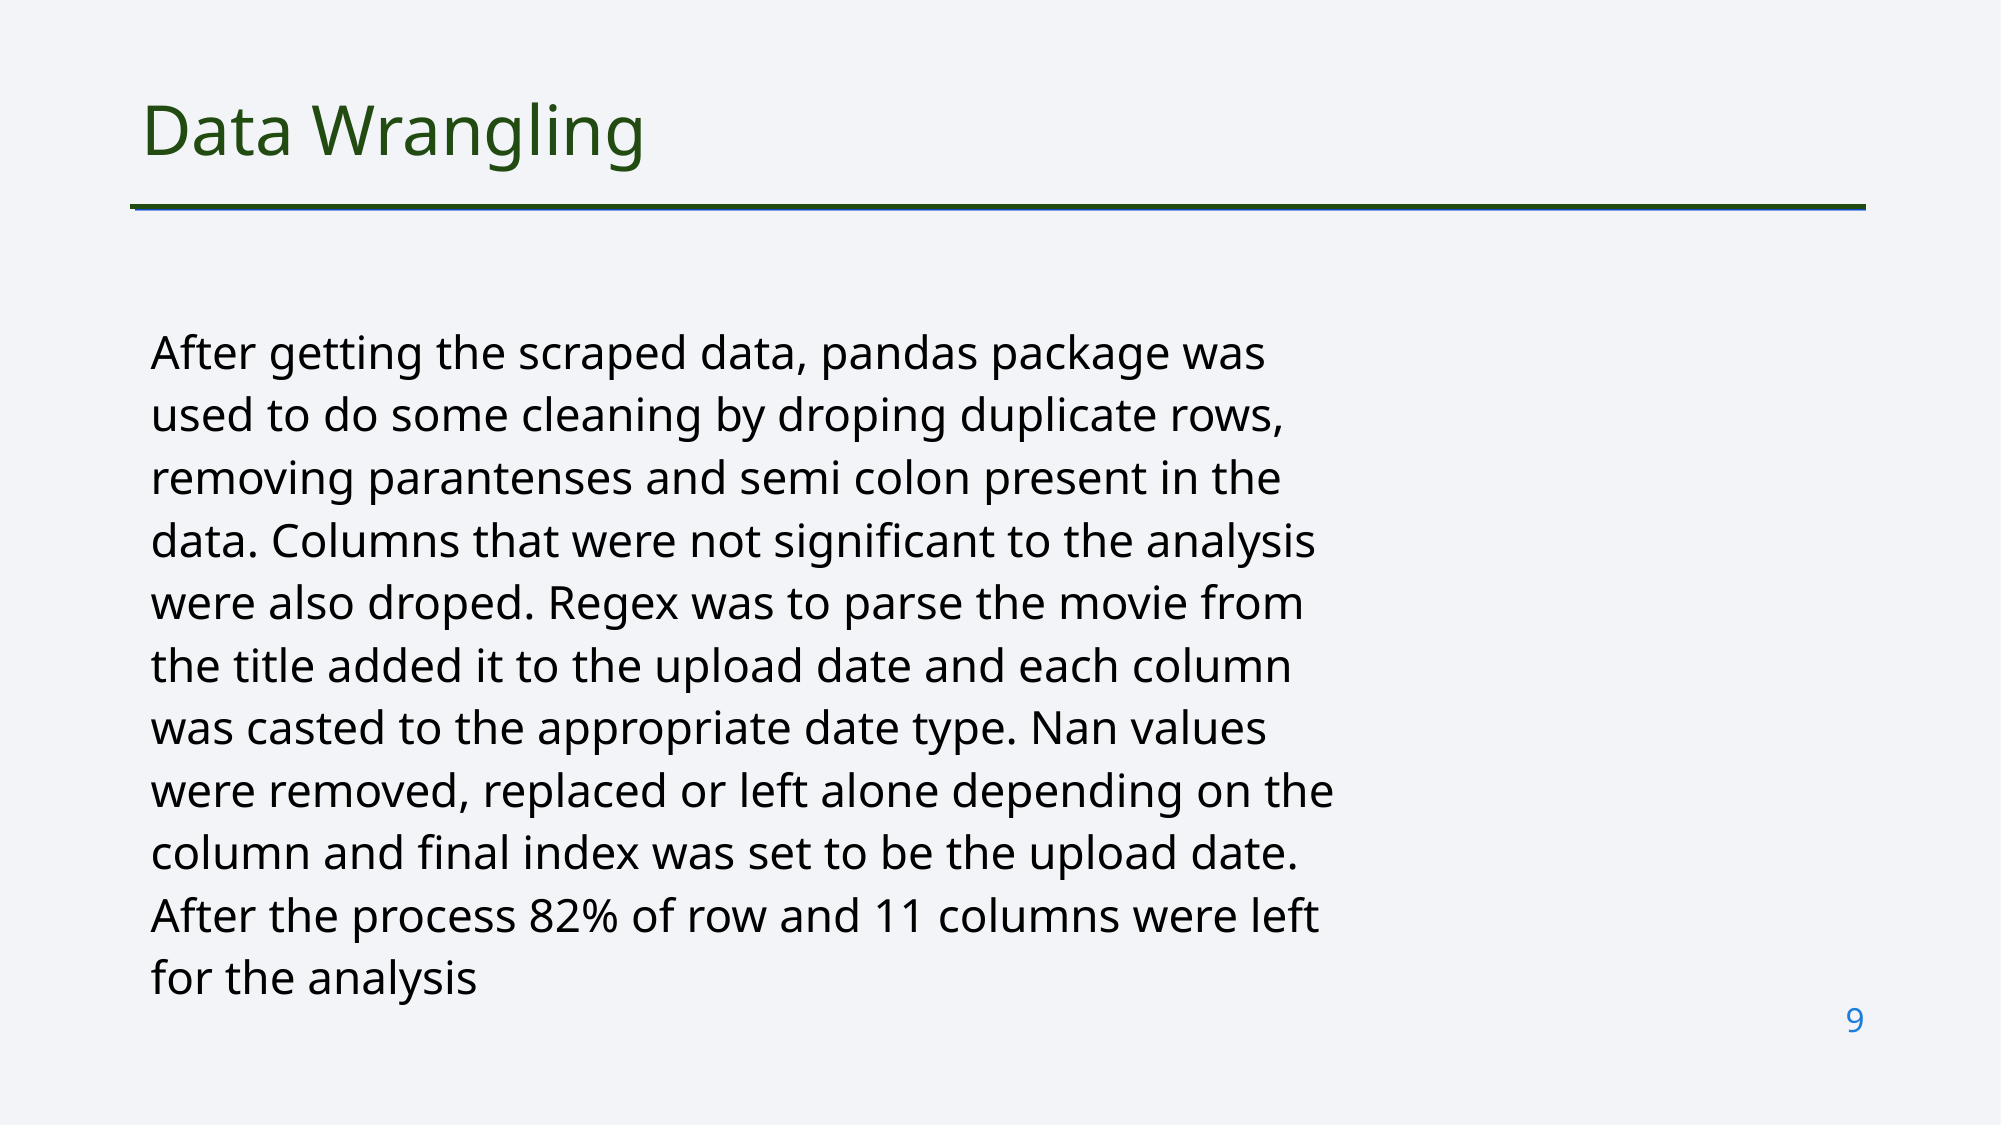

Data Wrangling
After getting the scraped data, pandas package was used to do some cleaning by droping duplicate rows, removing parantenses and semi colon present in the data. Columns that were not significant to the analysis were also droped. Regex was to parse the movie from the title added it to the upload date and each column was casted to the appropriate date type. Nan values were removed, replaced or left alone depending on the column and final index was set to be the upload date.
After the process 82% of row and 11 columns were left for the analysis